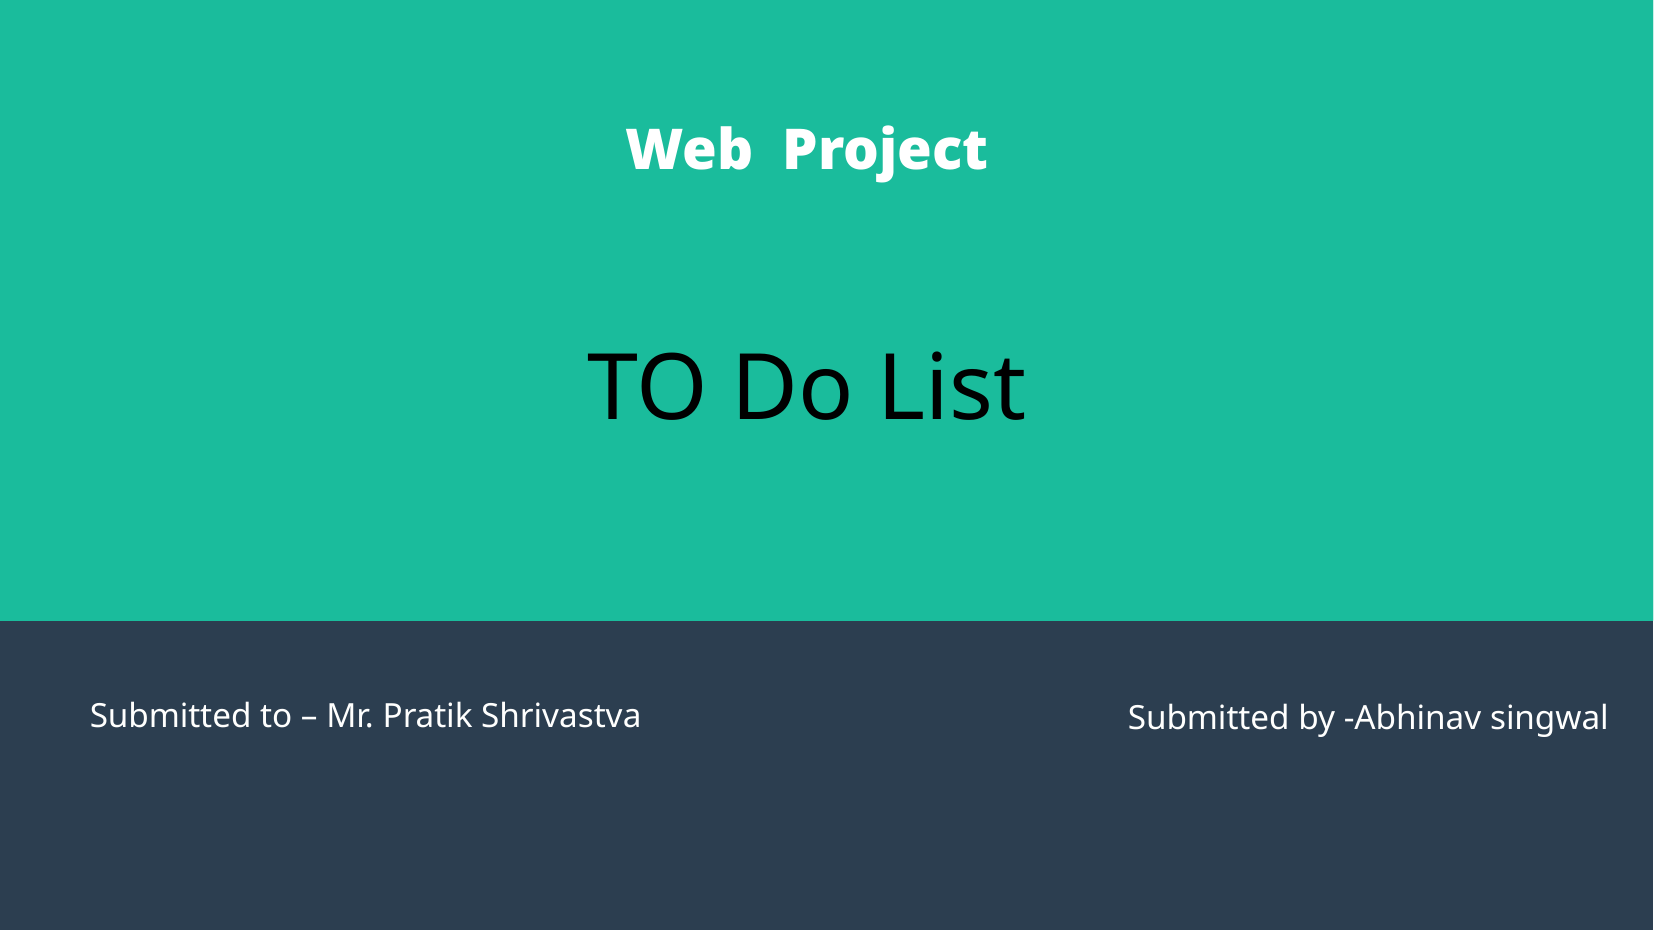

# Web Project
TO Do List
Submitted to – Mr. Pratik Shrivastva
Submitted by -Abhinav singwal